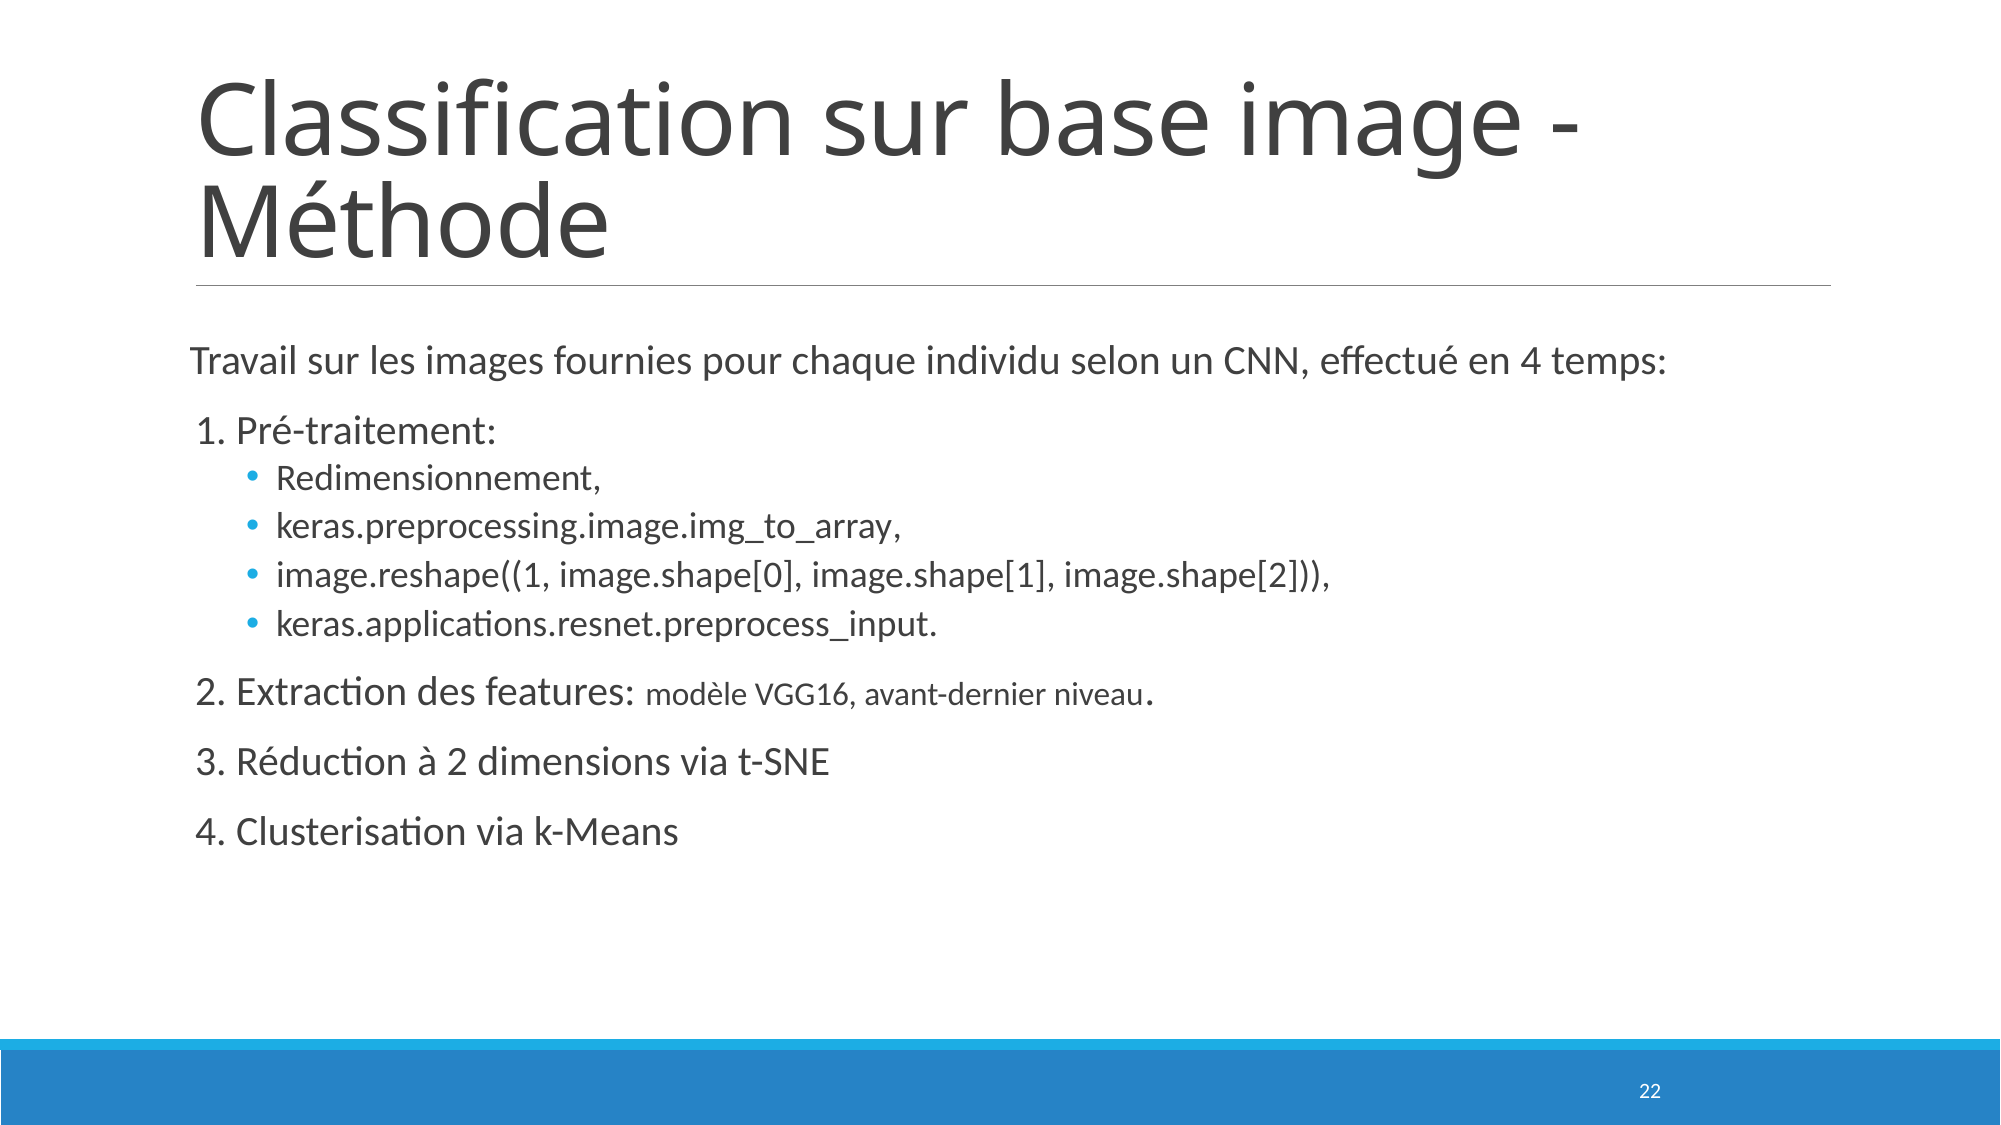

# Classification sur base image - Méthode
 Travail sur les images fournies pour chaque individu selon un CNN, effectué en 4 temps:
1. Pré-traitement:
Redimensionnement,
keras.preprocessing.image.img_to_array,
image.reshape((1, image.shape[0], image.shape[1], image.shape[2])),
keras.applications.resnet.preprocess_input.
2. Extraction des features: modèle VGG16, avant-dernier niveau.
3. Réduction à 2 dimensions via t-SNE
4. Clusterisation via k-Means